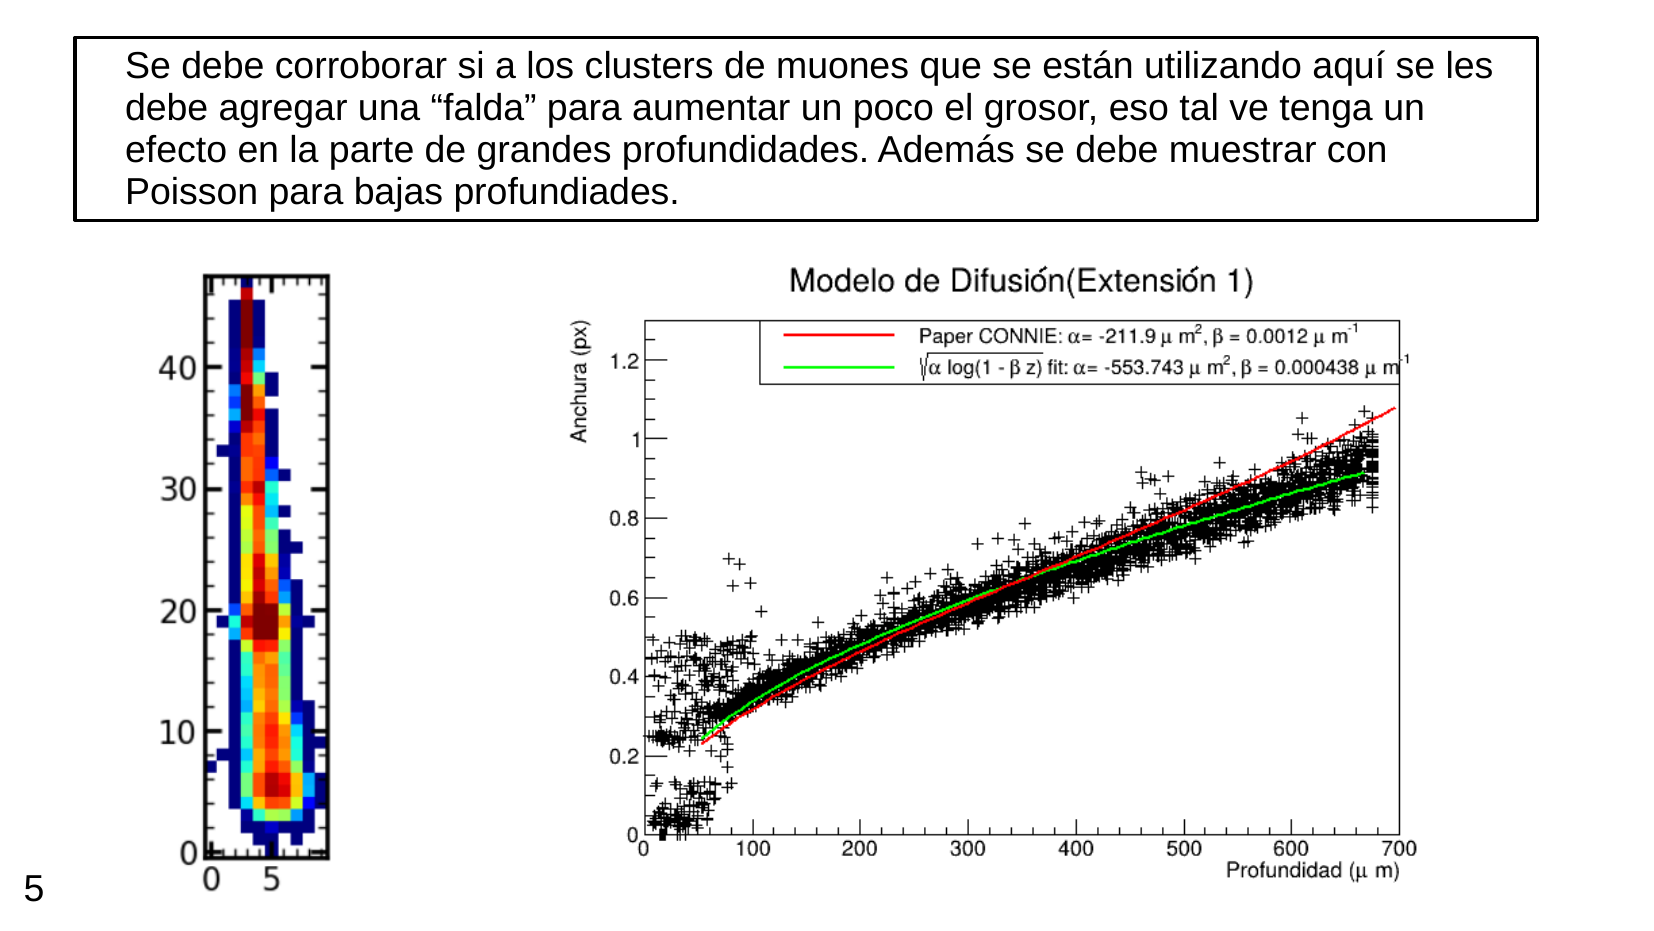

Se debe corroborar si a los clusters de muones que se están utilizando aquí se les debe agregar una “falda” para aumentar un poco el grosor, eso tal ve tenga un efecto en la parte de grandes profundidades. Además se debe muestrar con Poisson para bajas profundiades.